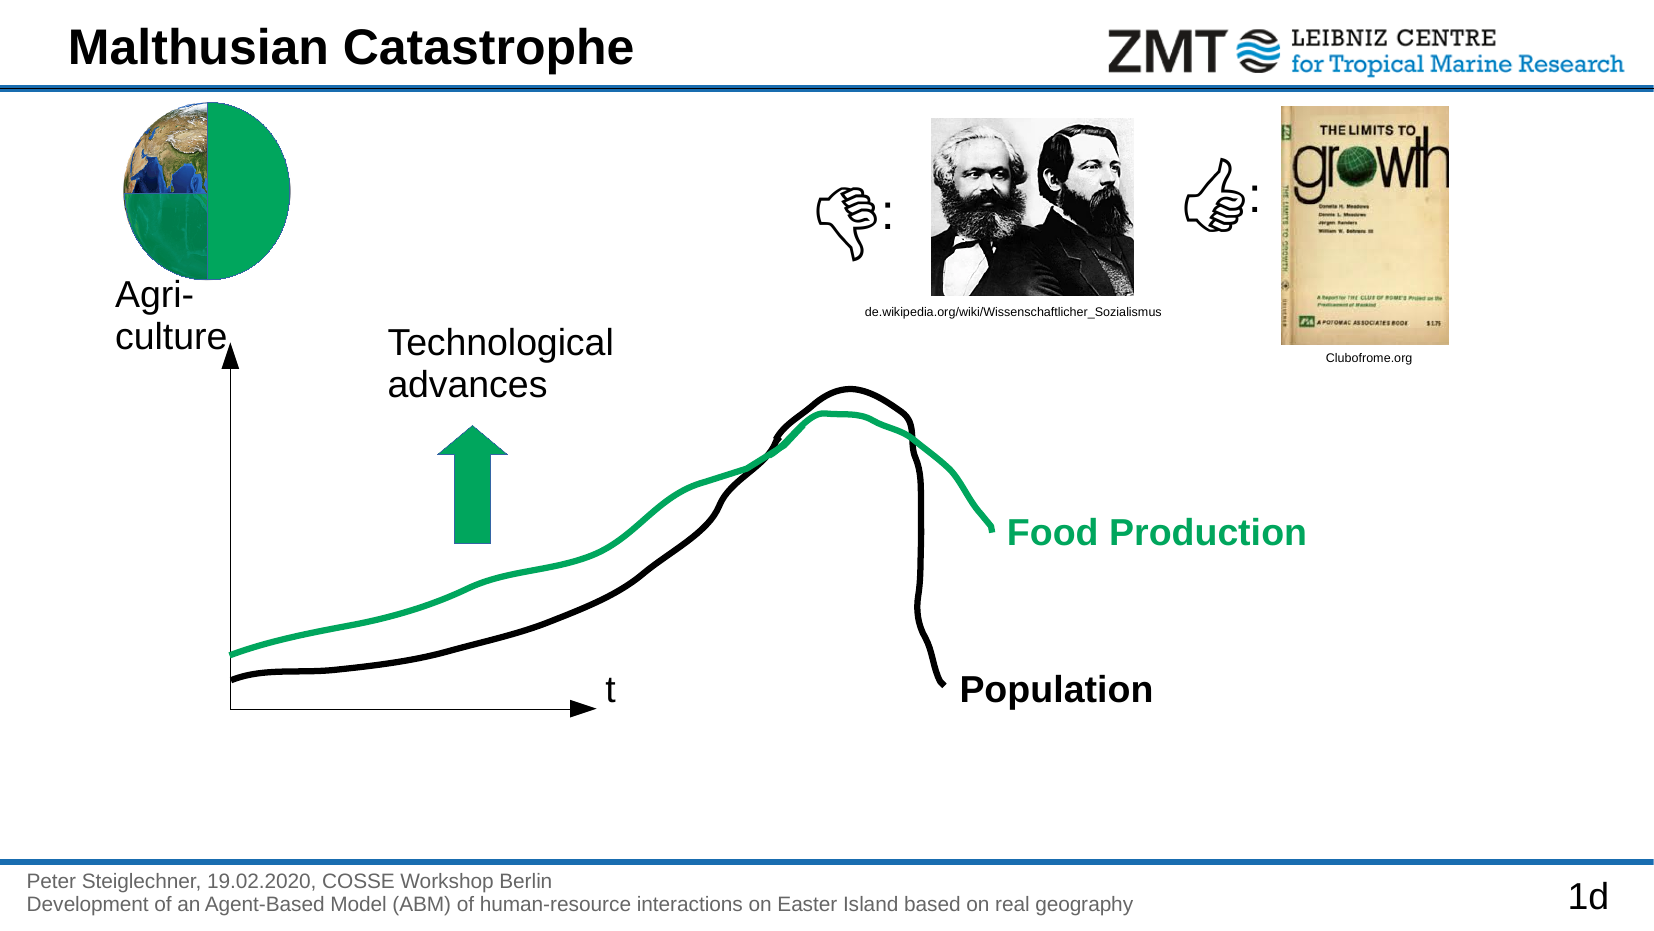

Malthusian Catastrophe
:
:
Agri-
culture
de.wikipedia.org/wiki/Wissenschaftlicher_Sozialismus
Technological advances
Clubofrome.org
Food Production
t
Population
1d